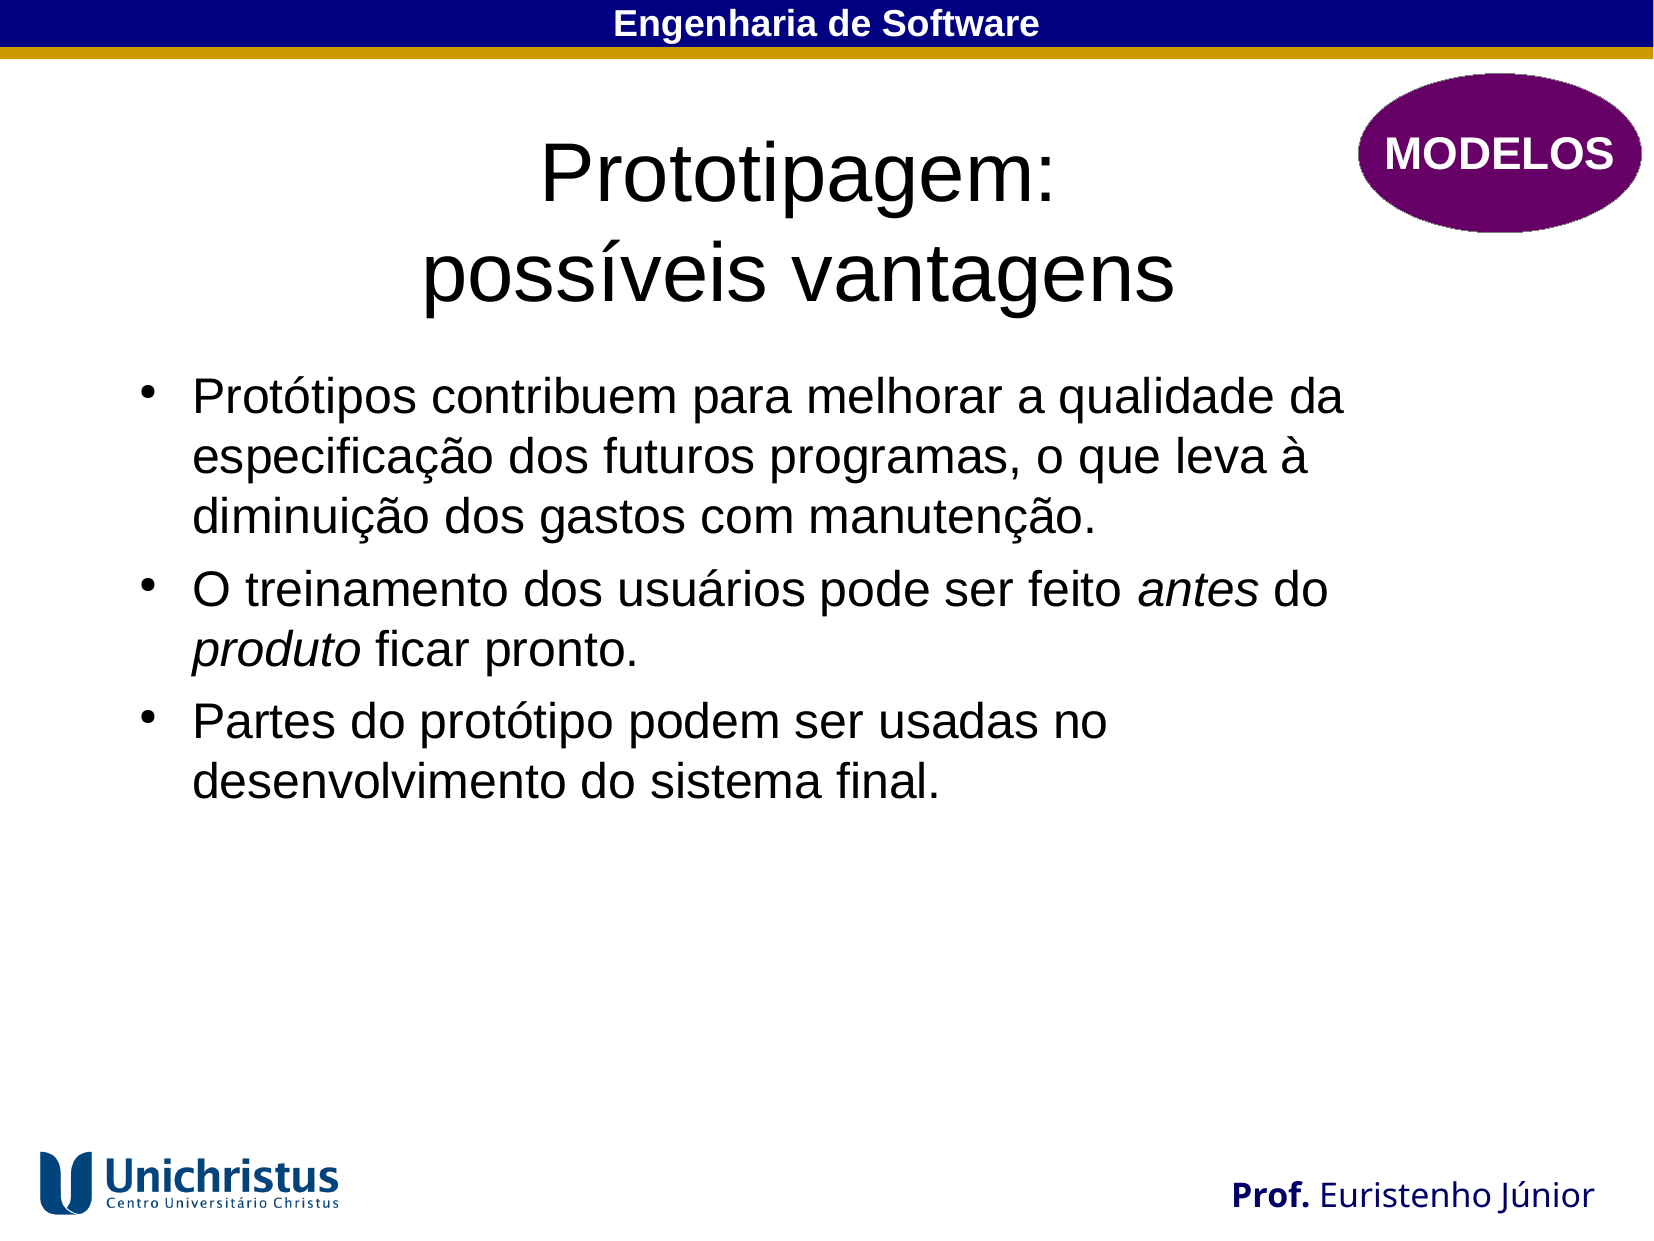

Engenharia de Software
MODELOS
# Prototipagem: possíveis vantagens
Protótipos contribuem para melhorar a qualidade da especificação dos futuros programas, o que leva à diminuição dos gastos com manutenção.
O treinamento dos usuários pode ser feito antes do produto ficar pronto.
Partes do protótipo podem ser usadas no desenvolvimento do sistema final.
Prof. Euristenho Júnior